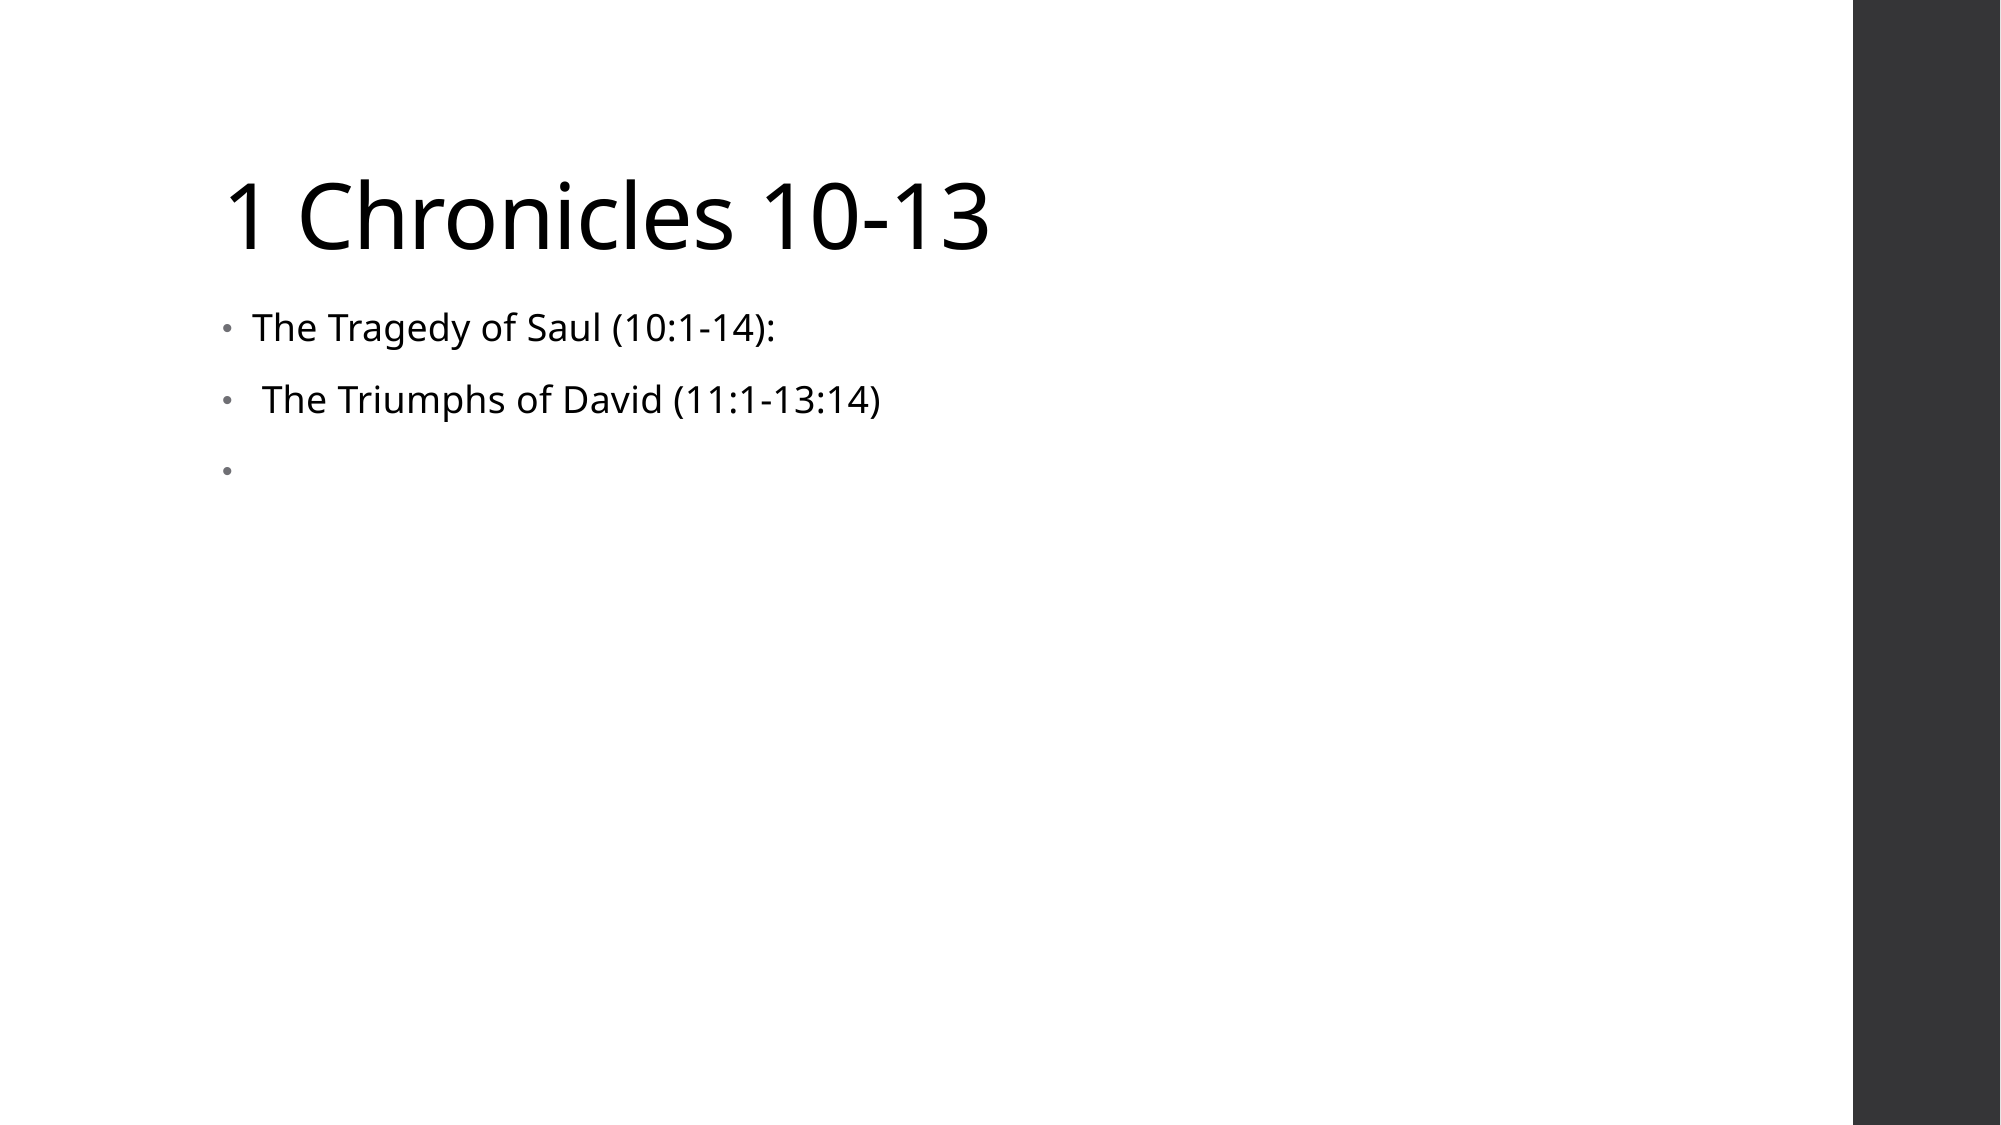

# 1 Chronicles 10-13
The Tragedy of Saul (10:1-14):
 The Triumphs of David (11:1-13:14)